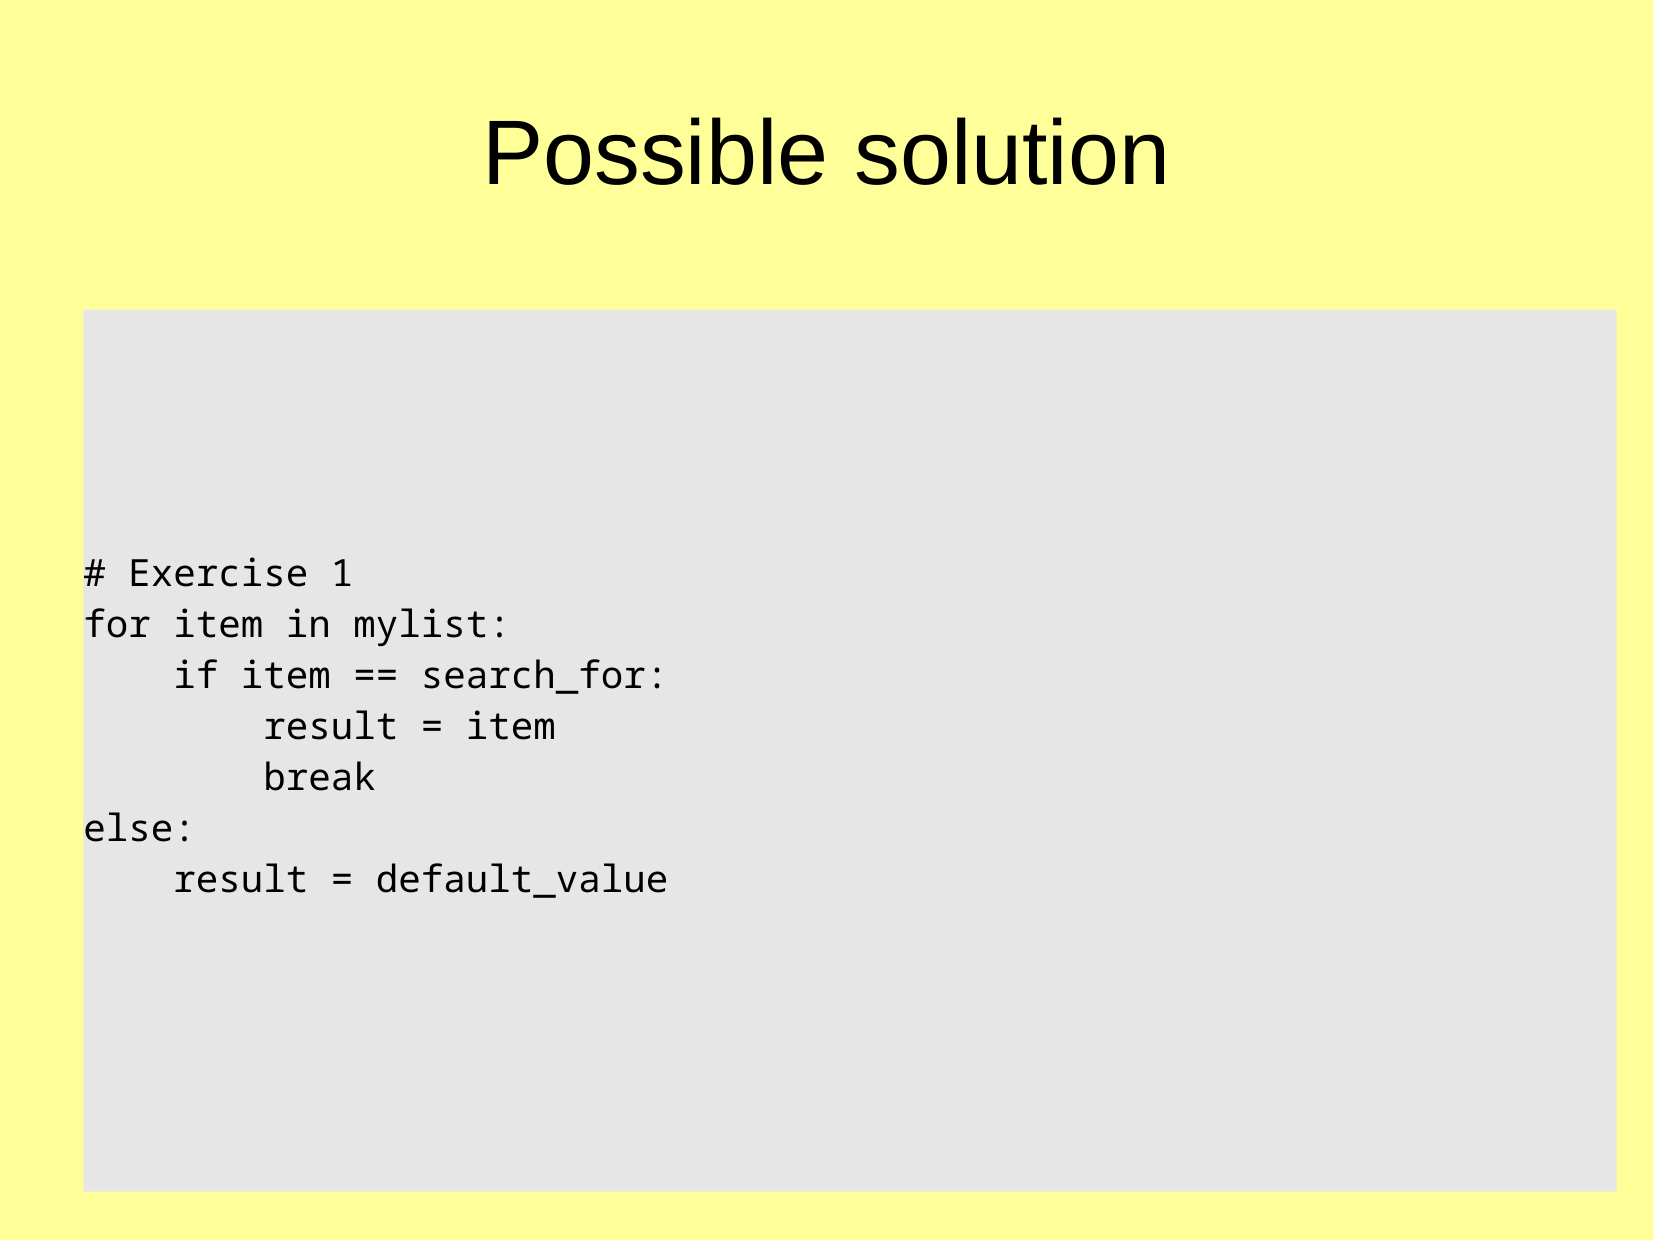

# Possible solution
# Exercise 1
for item in mylist:
 if item == search_for:
 result = item
 break
else:
 result = default_value